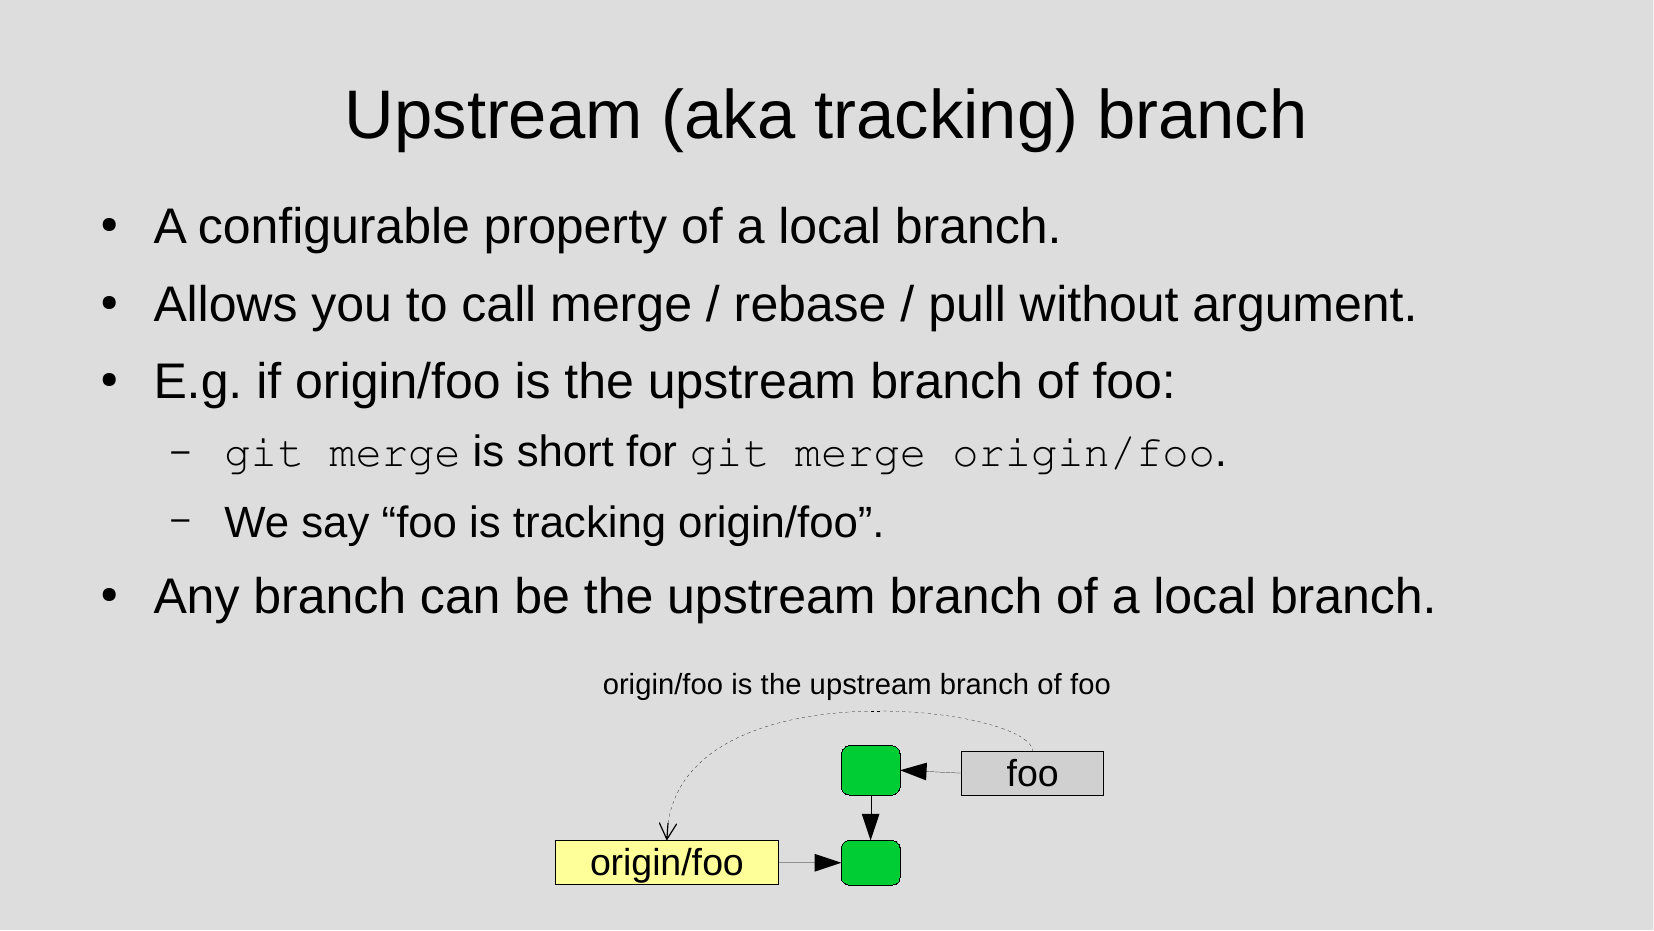

# Upstream (aka tracking) branch
A configurable property of a local branch.
Allows you to call merge / rebase / pull without argument.
E.g. if origin/foo is the upstream branch of foo:
git merge is short for git merge origin/foo.
We say “foo is tracking origin/foo”.
Any branch can be the upstream branch of a local branch.
origin/foo is the upstream branch of foo
foo
origin/foo